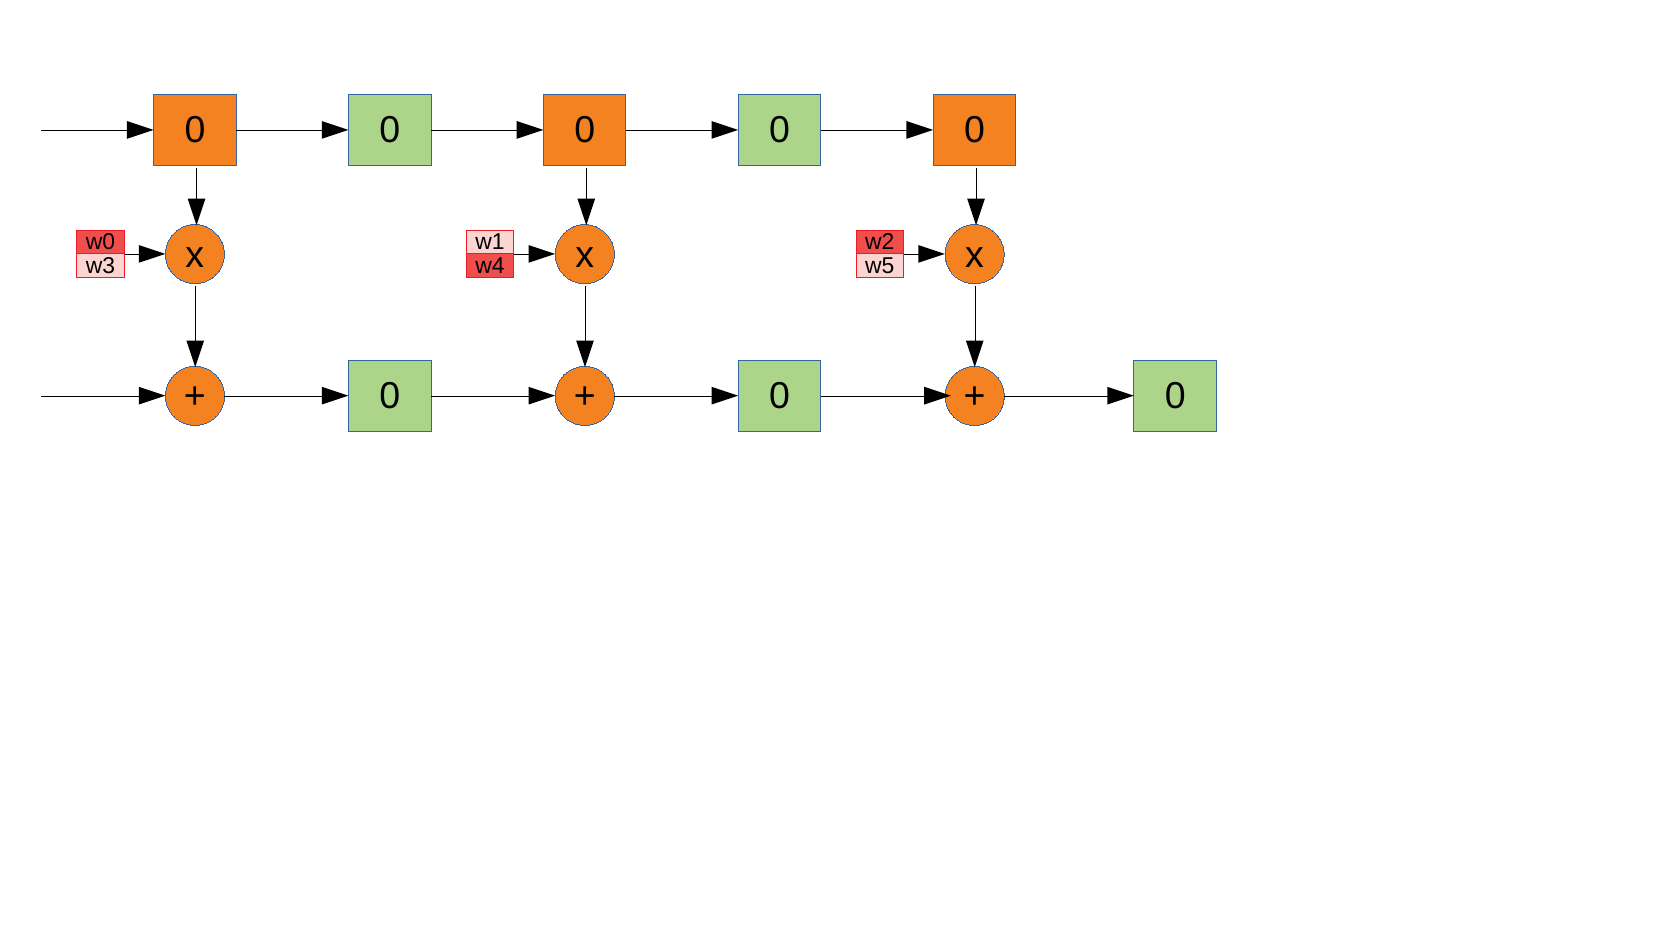

0
0
0
0
0
x
x
x
w0
w1
w2
w3
w4
w5
0
0
0
+
+
+